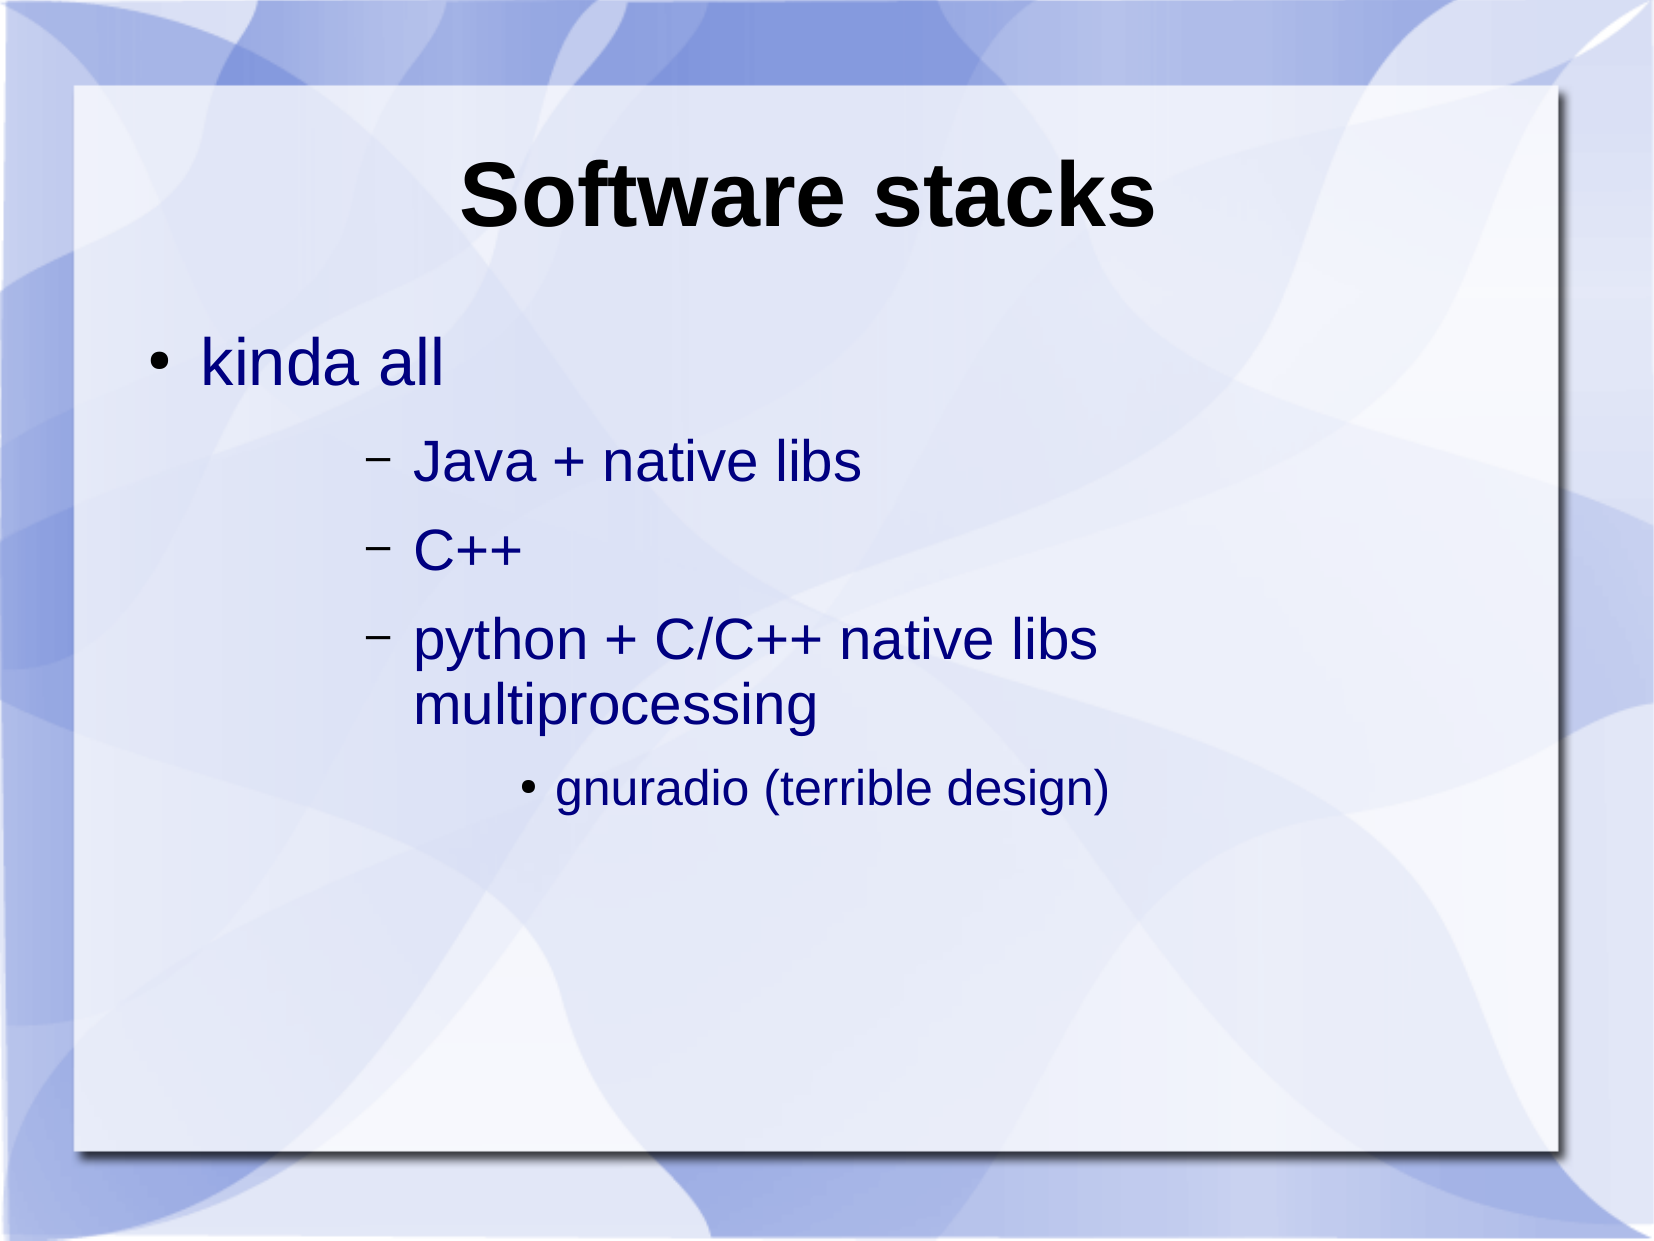

# Software stacks
kinda all
Java + native libs
C++
python + C/C++ native libs multiprocessing
gnuradio (terrible design)